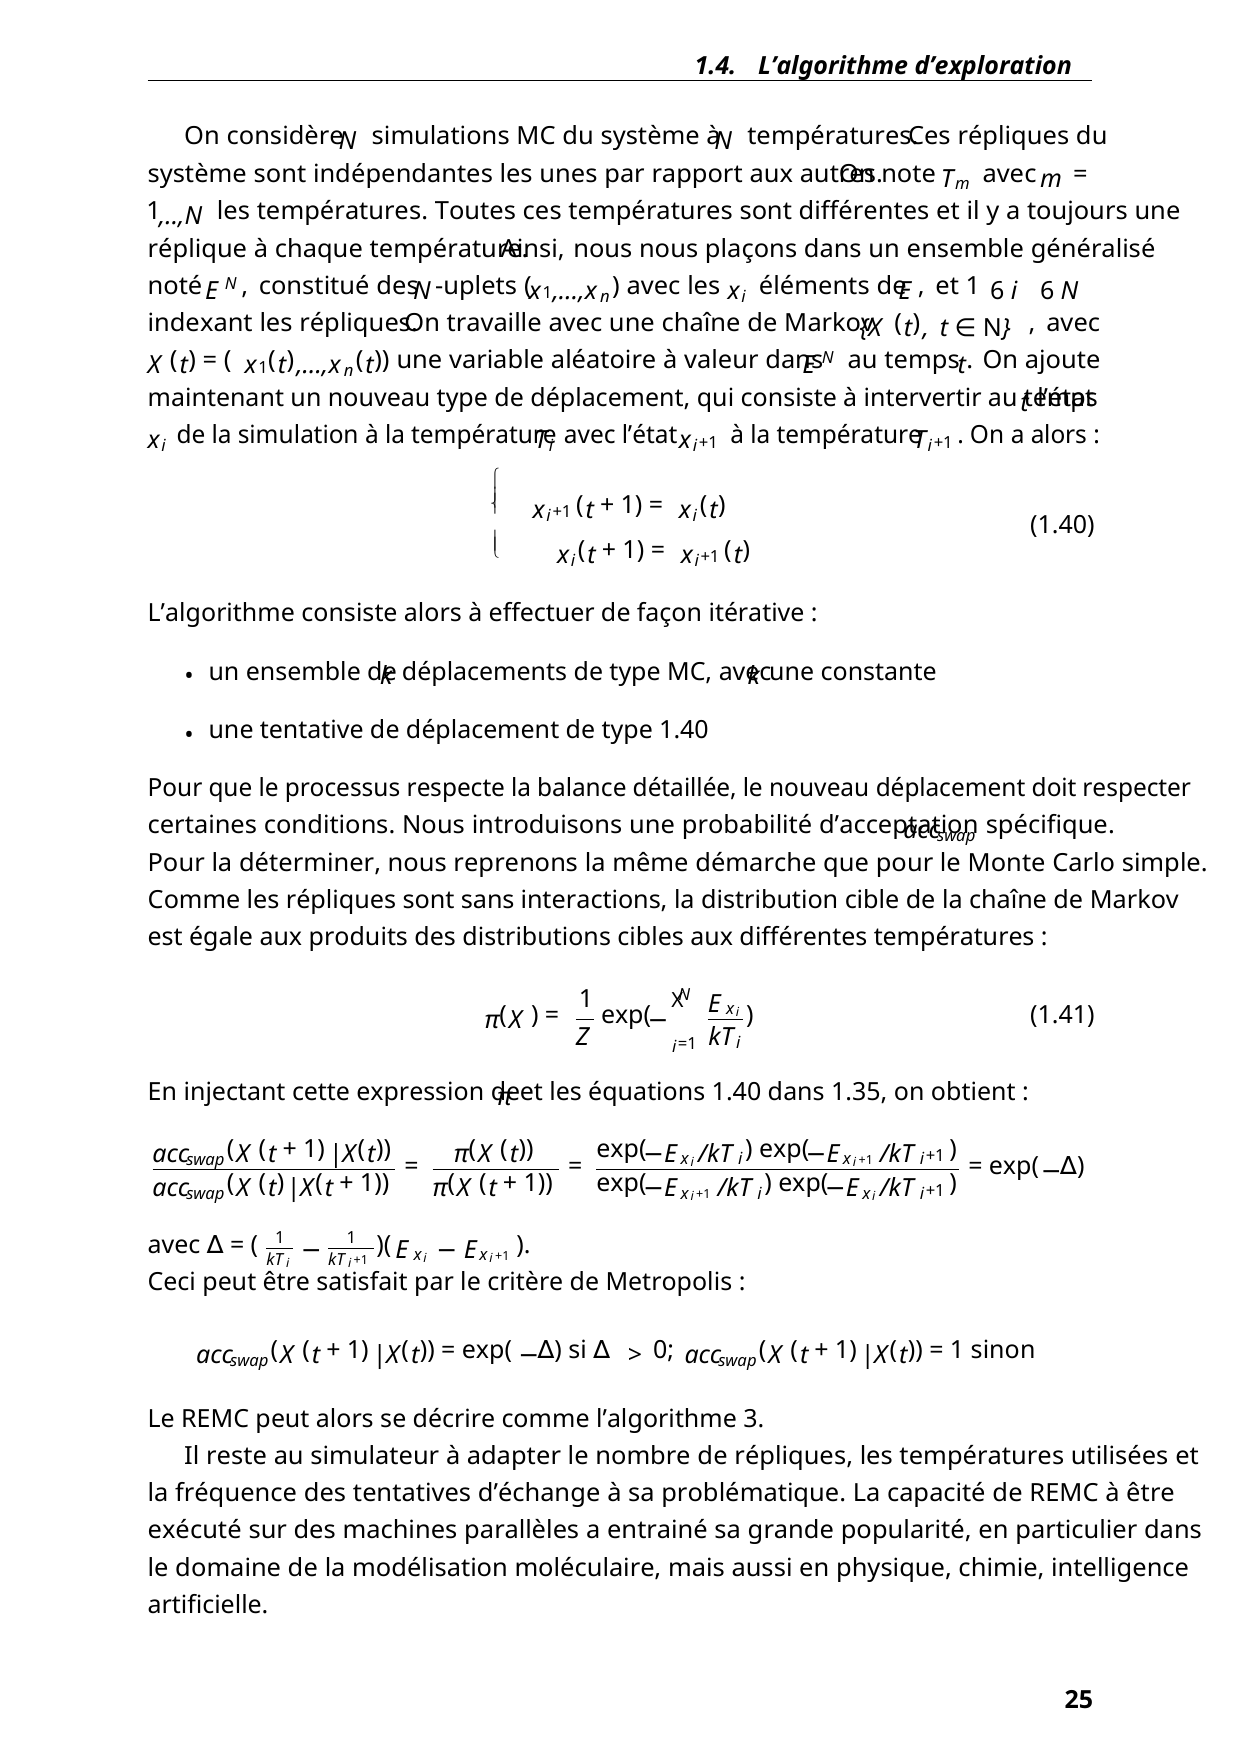

1.4.
L’algorithme d’exploration
On considère
simulations MC du système à
températures.
Ces répliques du
N
N
système sont indépendantes les unes par rapport aux autres.
On note
avec
=
T
m
m
1
les températures. Toutes ces températures sont différentes et il y a toujours une
,..,N
réplique à chaque température.
Ainsi,
nous nous plaçons dans un ensemble généralisé
noté
,
constitué des
-uplets (
) avec les
éléments de
,
et 1
N
E
N
x
,...,x
x
E
6 i
6 N
1
n
i
indexant les répliques.
On travaille avec une chaîne de Markov
(
)
,
avec
{X
t
,
t ∈ N}
(
) = (
(
)
(
)) une variable aléatoire à valeur dans
au temps
.
On ajoute
N
X
t
x
t
,...,x
t
E
t
1
n
maintenant un nouveau type de déplacement, qui consiste à intervertir au temps
l’état
t
de la simulation à la température
avec l’état
à la température
. On a alors :
x
T
x
T
+1
+1
i
i
i
i


(
+ 1) =
(
)

x
t
x
t
+1
i
i
(1.40)

(
+ 1) =
(
)

x
t
x
t
+1
i
i
L’algorithme consiste alors à effectuer de façon itérative :
un ensemble de
déplacements de type MC, avec
une constante
•
k
k
une tentative de déplacement de type 1.40
•
Pour que le processus respecte la balance détaillée, le nouveau déplacement doit respecter
certaines conditions. Nous introduisons une probabilité d’acceptation
spécifique.
acc
swap
Pour la déterminer, nous reprenons la même démarche que pour le Monte Carlo simple.
Comme les répliques sont sans interactions, la distribution cible de la chaîne de Markov
est égale aux produits des distributions cibles aux différentes températures :
1
N
X
E
x
(
) =
exp(
)
(1.41)
π
X
−
i
Z
kT
i
=1
i
En injectant cette expression de
et les équations 1.40 dans 1.35, on obtient :
π
exp(
) exp(
)
(
(
+ 1)
(
))
(
(
))
−E
/kT
−E
/kT
acc
X
t
|X
t
π
X
t
+1
x
i
x
i
swap
=
=
= exp(
∆)
+1
−
i
i
(
(
)
(
+ 1))
(
(
+ 1))
exp(
) exp(
)
acc
X
t
|X
t
π
X
t
−E
/kT
−E
/kT
+1
swap
x
i
x
i
+1
i
i
1
1
avec ∆ = (
)(
).
−
E
− E
x
x
+1
kT
kT
i
i
+1
i
i
Ceci peut être satisfait par le critère de Metropolis :
(
(
+ 1)
(
)) = exp(
∆) si ∆
0;
(
(
+ 1)
(
)) = 1 sinon
acc
X
t
|X
t
−
>
acc
X
t
|X
t
swap
swap
Le REMC peut alors se décrire comme l’algorithme 3.
Il reste au simulateur à adapter le nombre de répliques, les températures utilisées et
la fréquence des tentatives d’échange à sa problématique. La capacité de REMC à être
exécuté sur des machines parallèles a entrainé sa grande popularité, en particulier dans
le domaine de la modélisation moléculaire, mais aussi en physique, chimie, intelligence
artificielle.
25